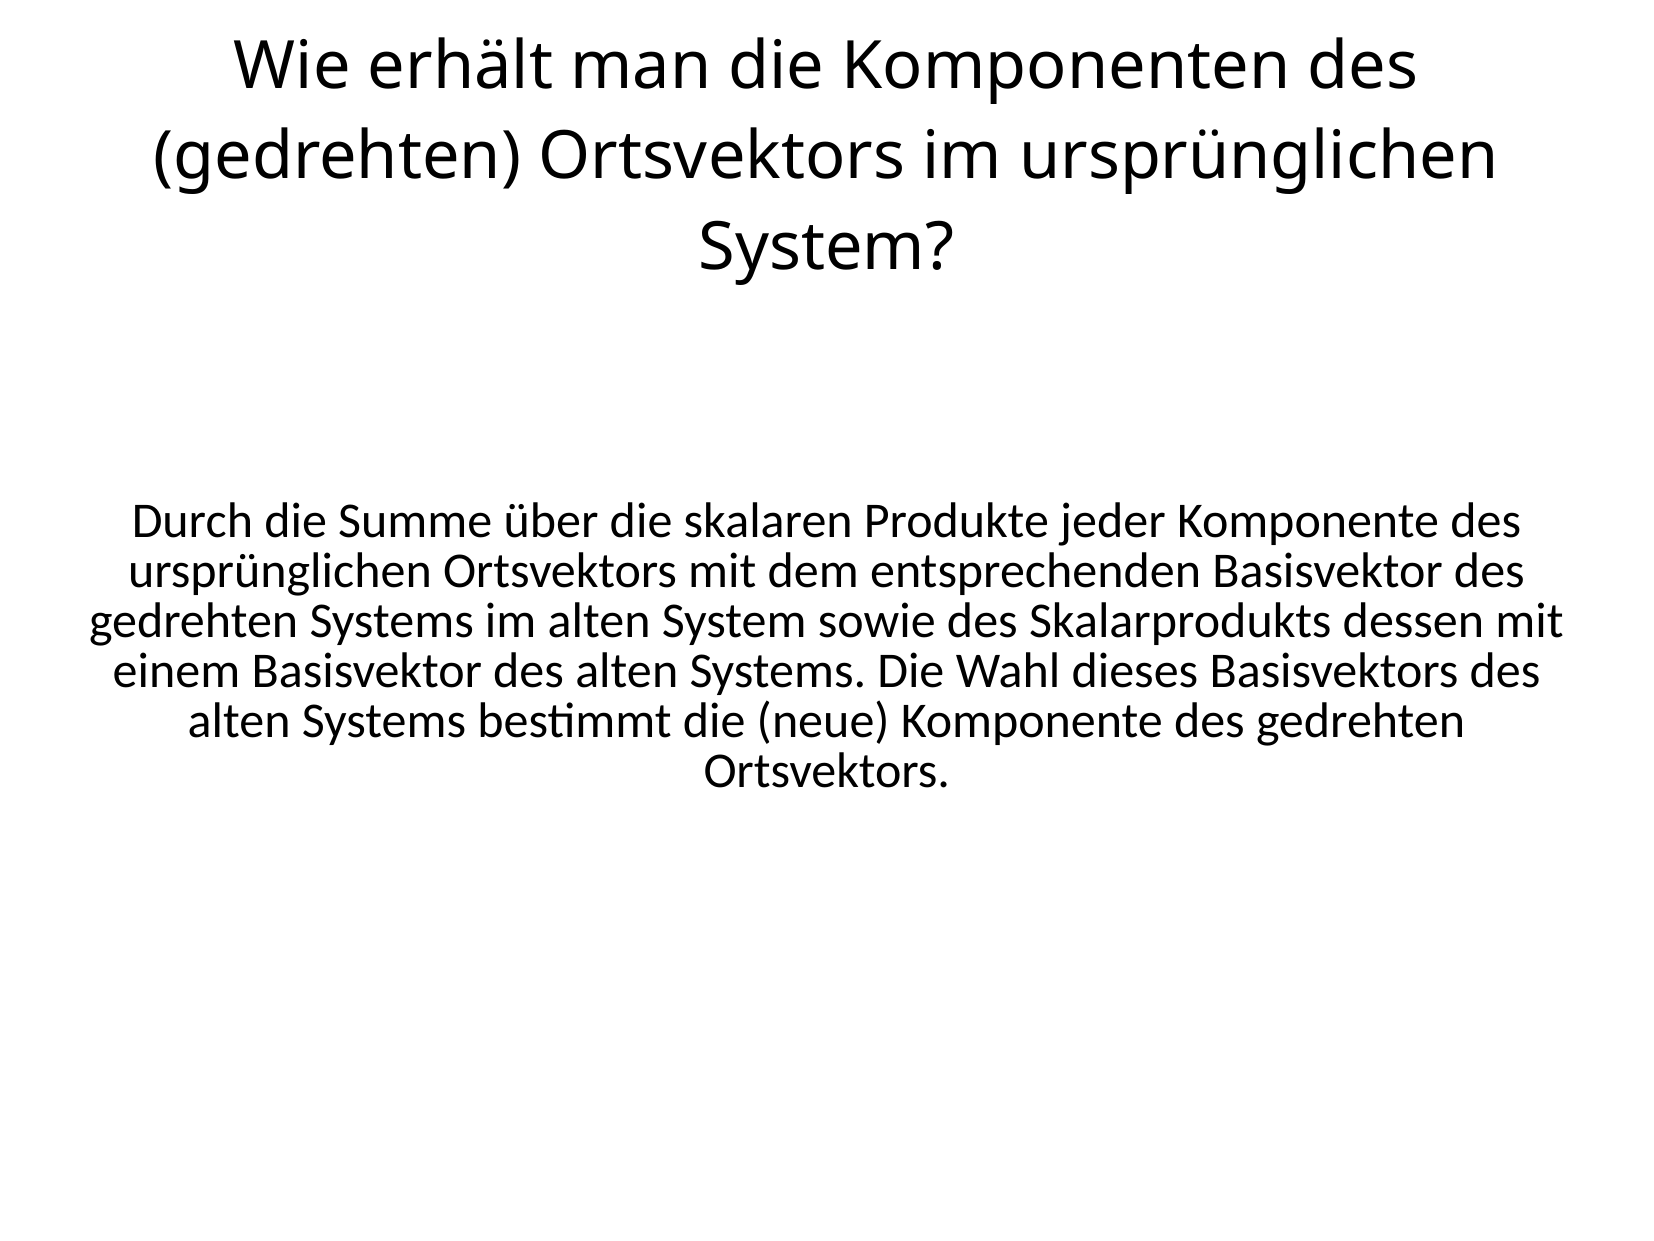

# Wie erhält man die Komponenten des (gedrehten) Ortsvektors im ursprünglichen System?
Durch die Summe über die skalaren Produkte jeder Komponente des ursprünglichen Ortsvektors mit dem entsprechenden Basisvektor des gedrehten Systems im alten System sowie des Skalarprodukts dessen mit einem Basisvektor des alten Systems. Die Wahl dieses Basisvektors des alten Systems bestimmt die (neue) Komponente des gedrehten Ortsvektors.